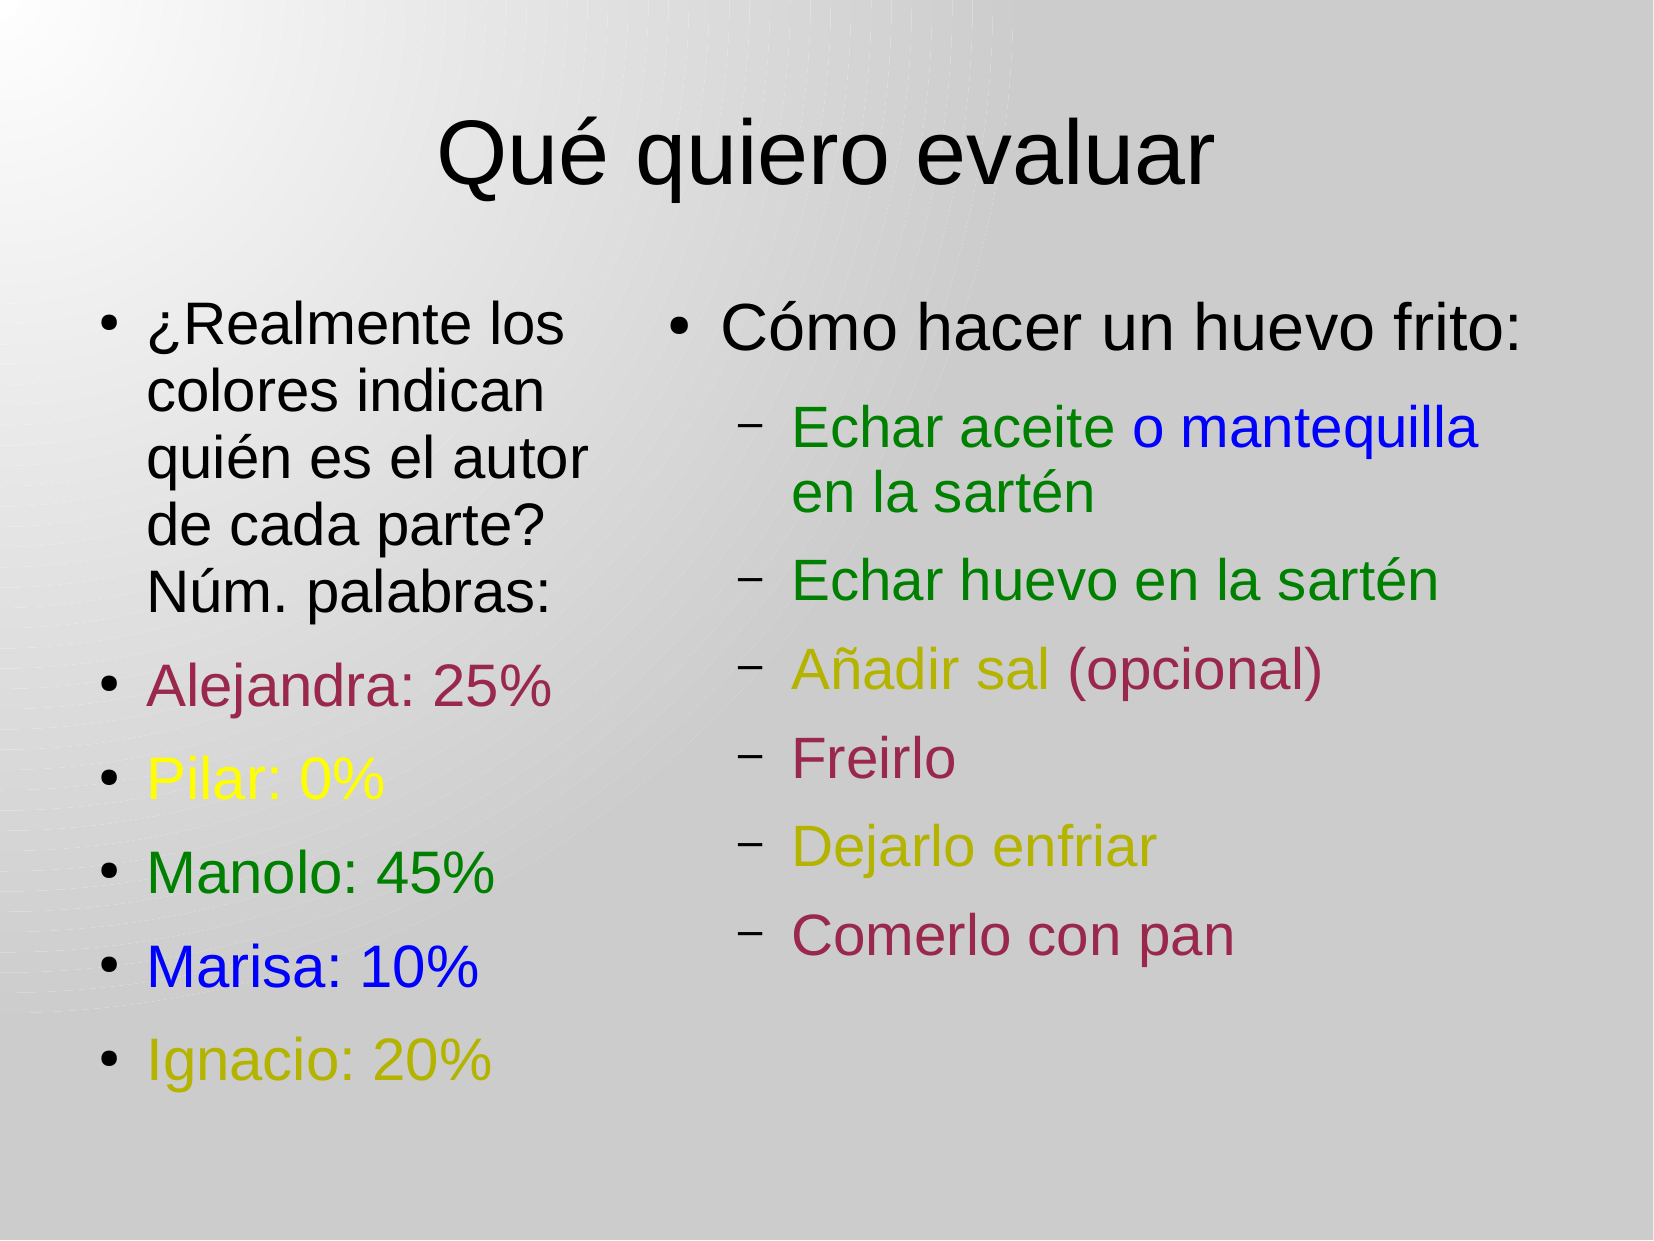

# Qué quiero evaluar
¿Realmente los colores indican quién es el autor de cada parte? Núm. palabras:
Alejandra: 25%
Pilar: 0%
Manolo: 45%
Marisa: 10%
Ignacio: 20%
Cómo hacer un huevo frito:
Echar aceite o mantequilla en la sartén
Echar huevo en la sartén
Añadir sal (opcional)
Freirlo
Dejarlo enfriar
Comerlo con pan